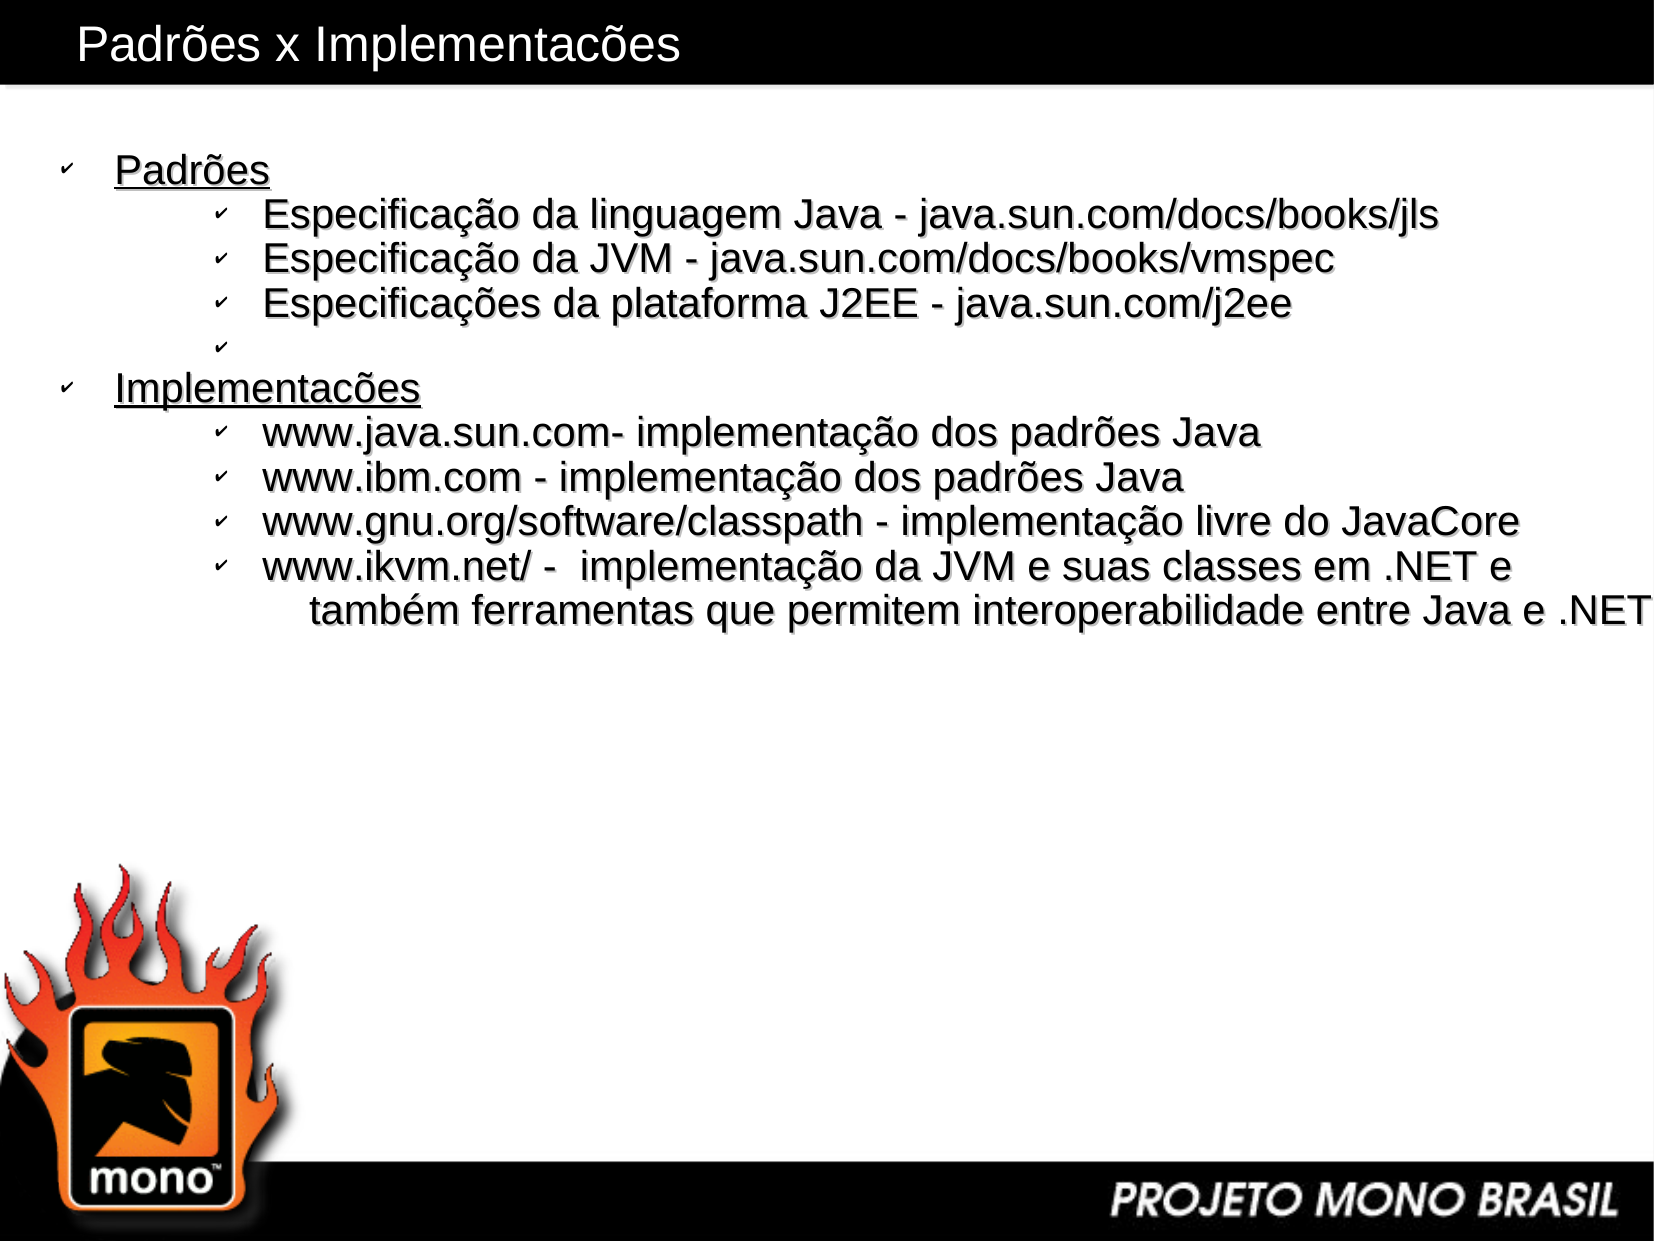

# Padrões x Implementacões
Padrões
Especificação da linguagem Java - java.sun.com/docs/books/jls
Especificação da JVM - java.sun.com/docs/books/vmspec
Especificações da plataforma J2EE - java.sun.com/j2ee
Implementacões
www.java.sun.com- implementação dos padrões Java
www.ibm.com - implementação dos padrões Java
www.gnu.org/software/classpath - implementação livre do JavaCore
www.ikvm.net/ - implementação da JVM e suas classes em .NET e também ferramentas que permitem interoperabilidade entre Java e .NET